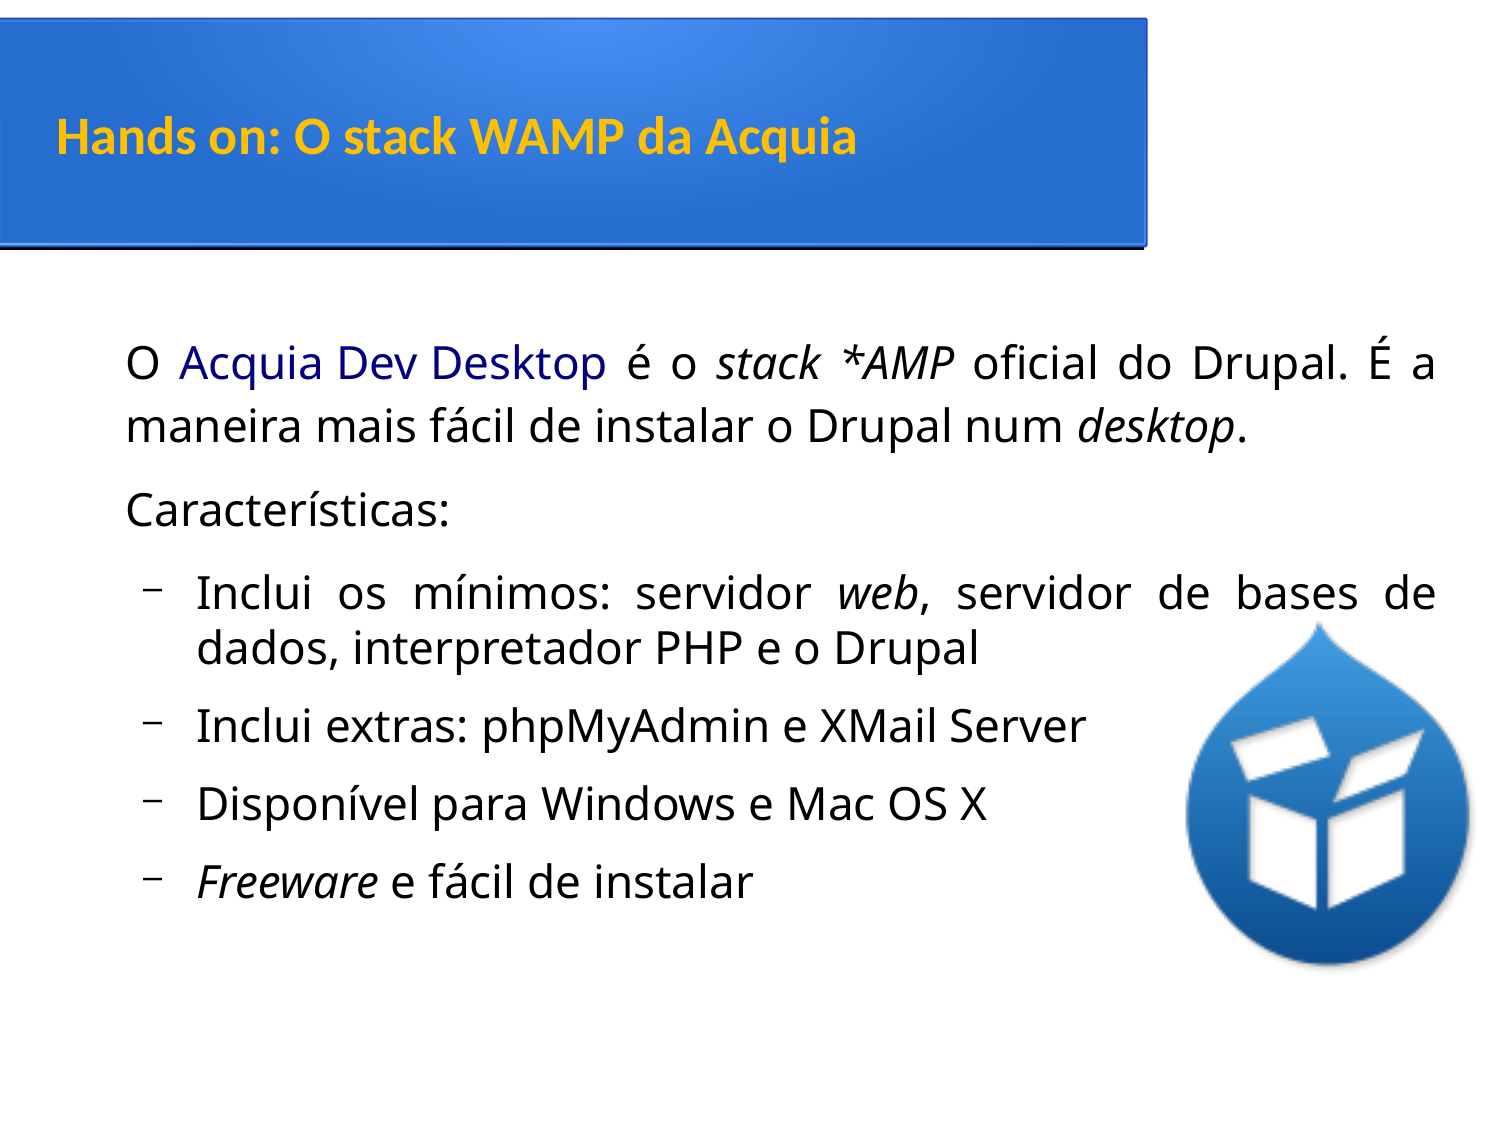

# Hands on: O stack WAMP da Acquia
O Acquia Dev Desktop é o stack *AMP oficial do Drupal. É a maneira mais fácil de instalar o Drupal num desktop.
Características:
Inclui os mínimos: servidor web, servidor de bases de dados, interpretador PHP e o Drupal
Inclui extras: phpMyAdmin e XMail Server
Disponível para Windows e Mac OS X
Freeware e fácil de instalar